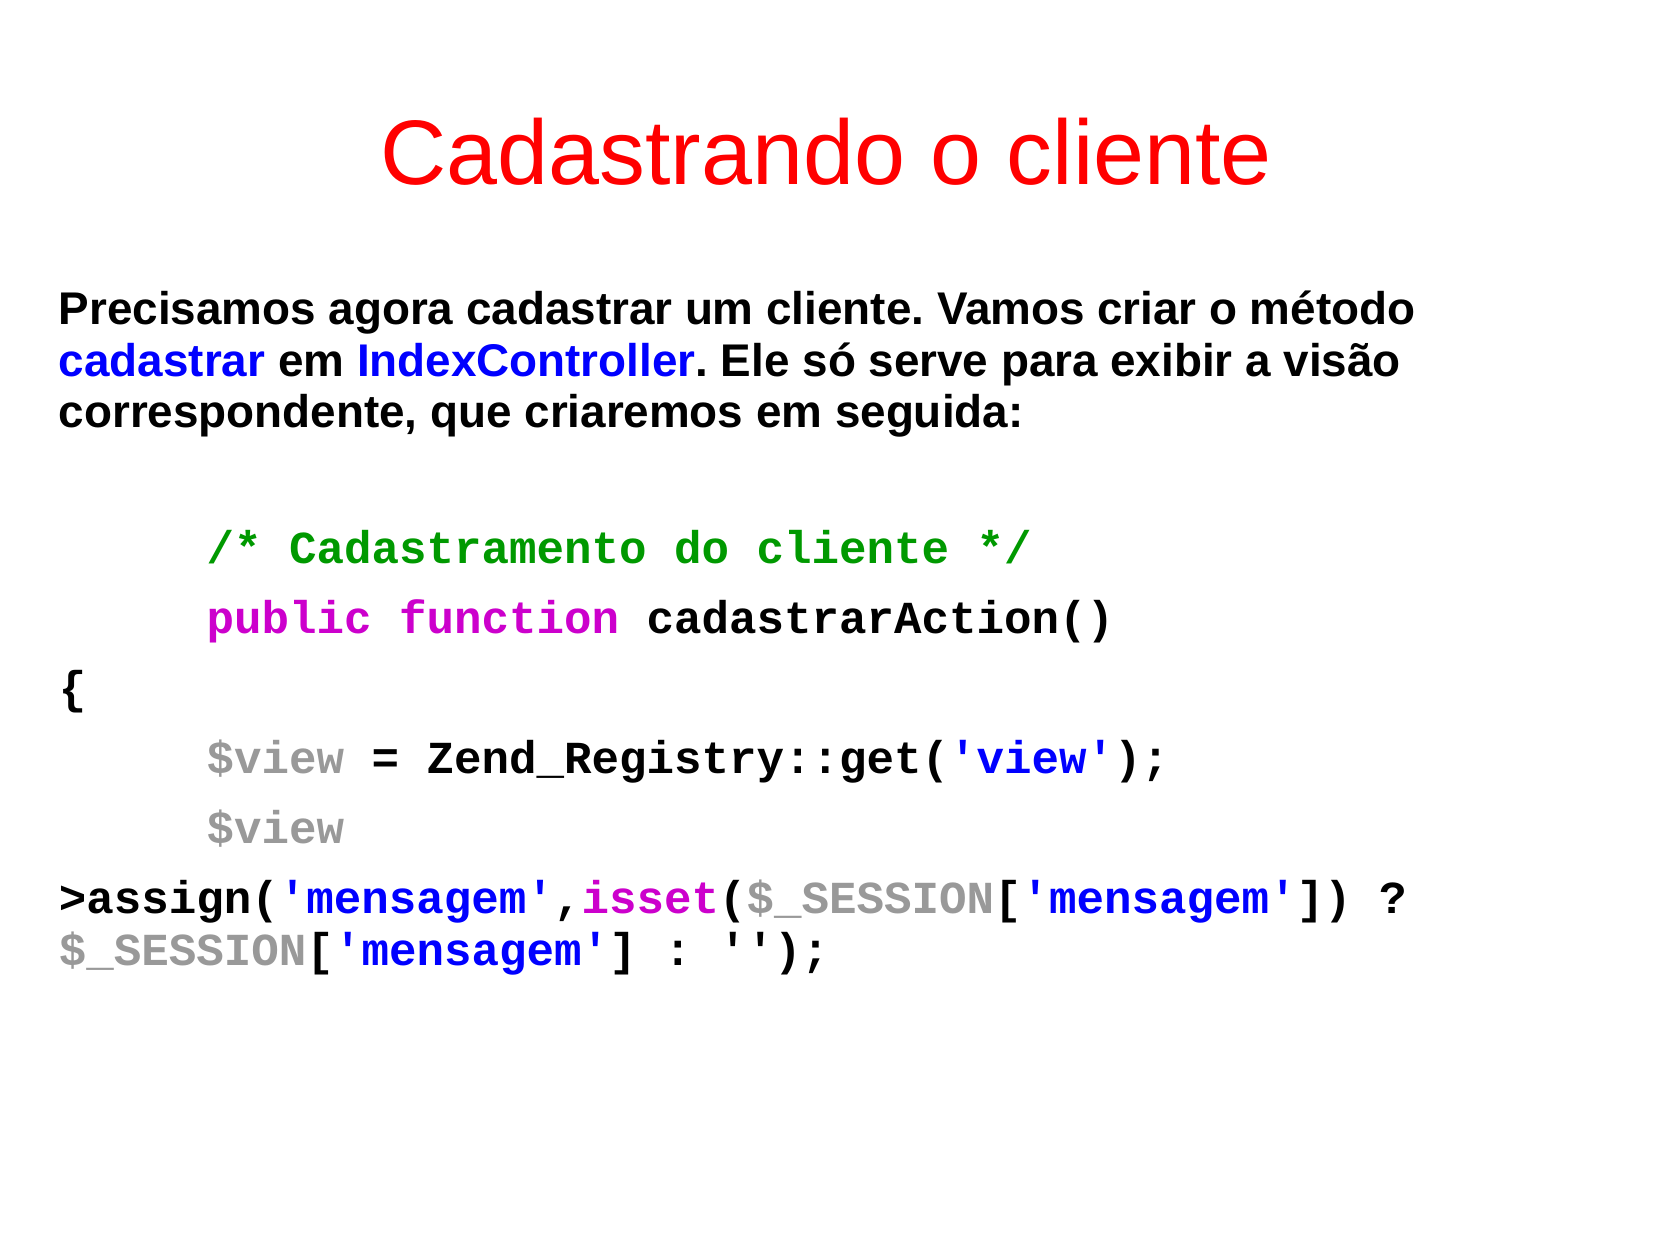

# Cadastrando o cliente
Precisamos agora cadastrar um cliente. Vamos criar o método cadastrar em IndexController. Ele só serve para exibir a visão correspondente, que criaremos em seguida:
 		/* Cadastramento do cliente */
 		public function cadastrarAction()
{
 		$view = Zend_Registry::get('view');
 	 	$view
>assign('mensagem',isset($_SESSION['mensagem']) ? $_SESSION['mensagem'] : '');